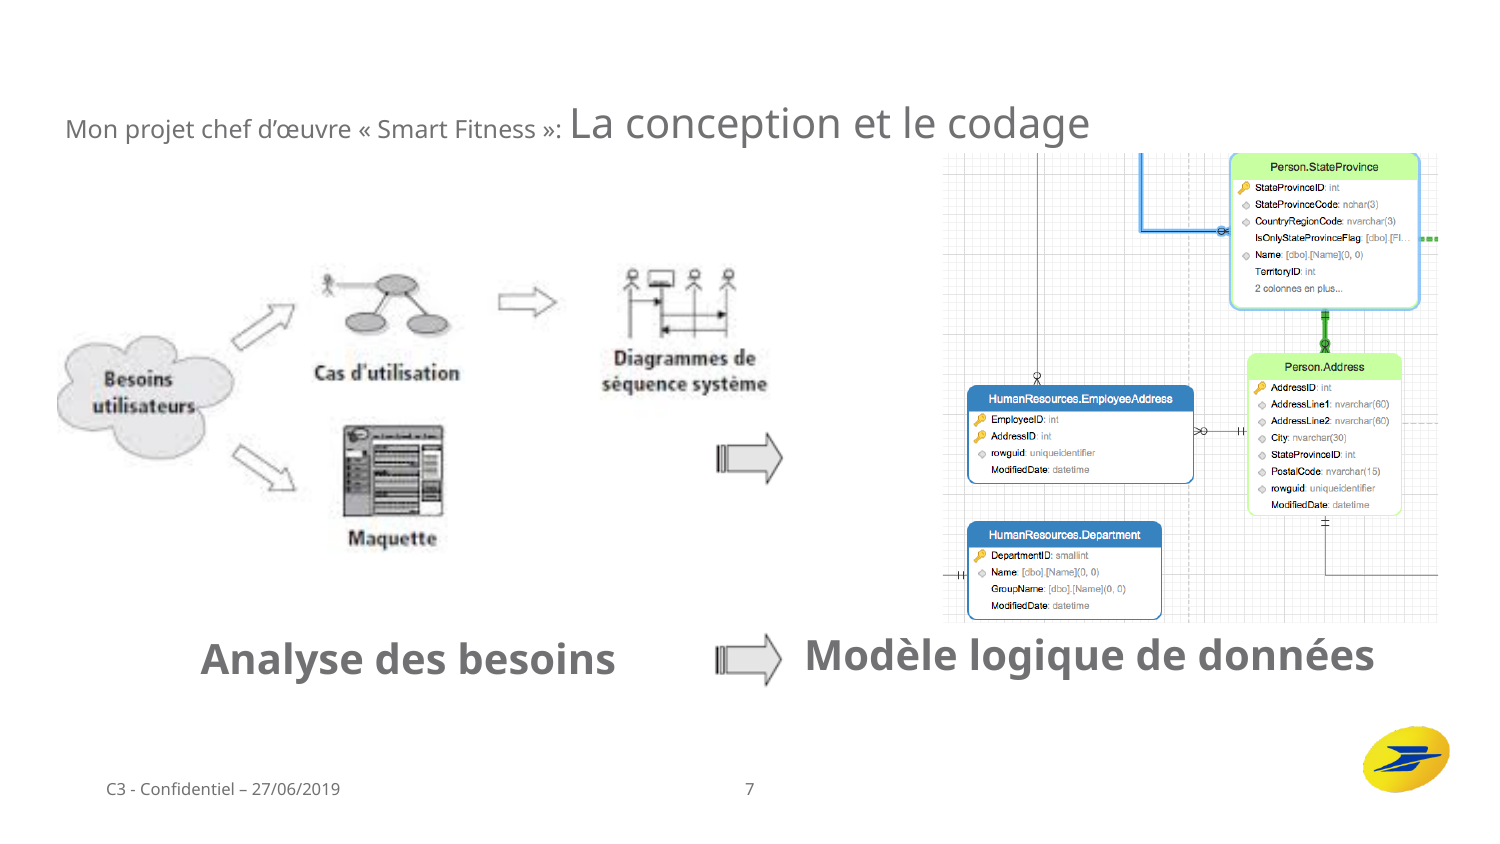

Mon projet chef d’œuvre « Smart Fitness »: La conception et le codage
Modèle logique de données
# Analyse des besoins